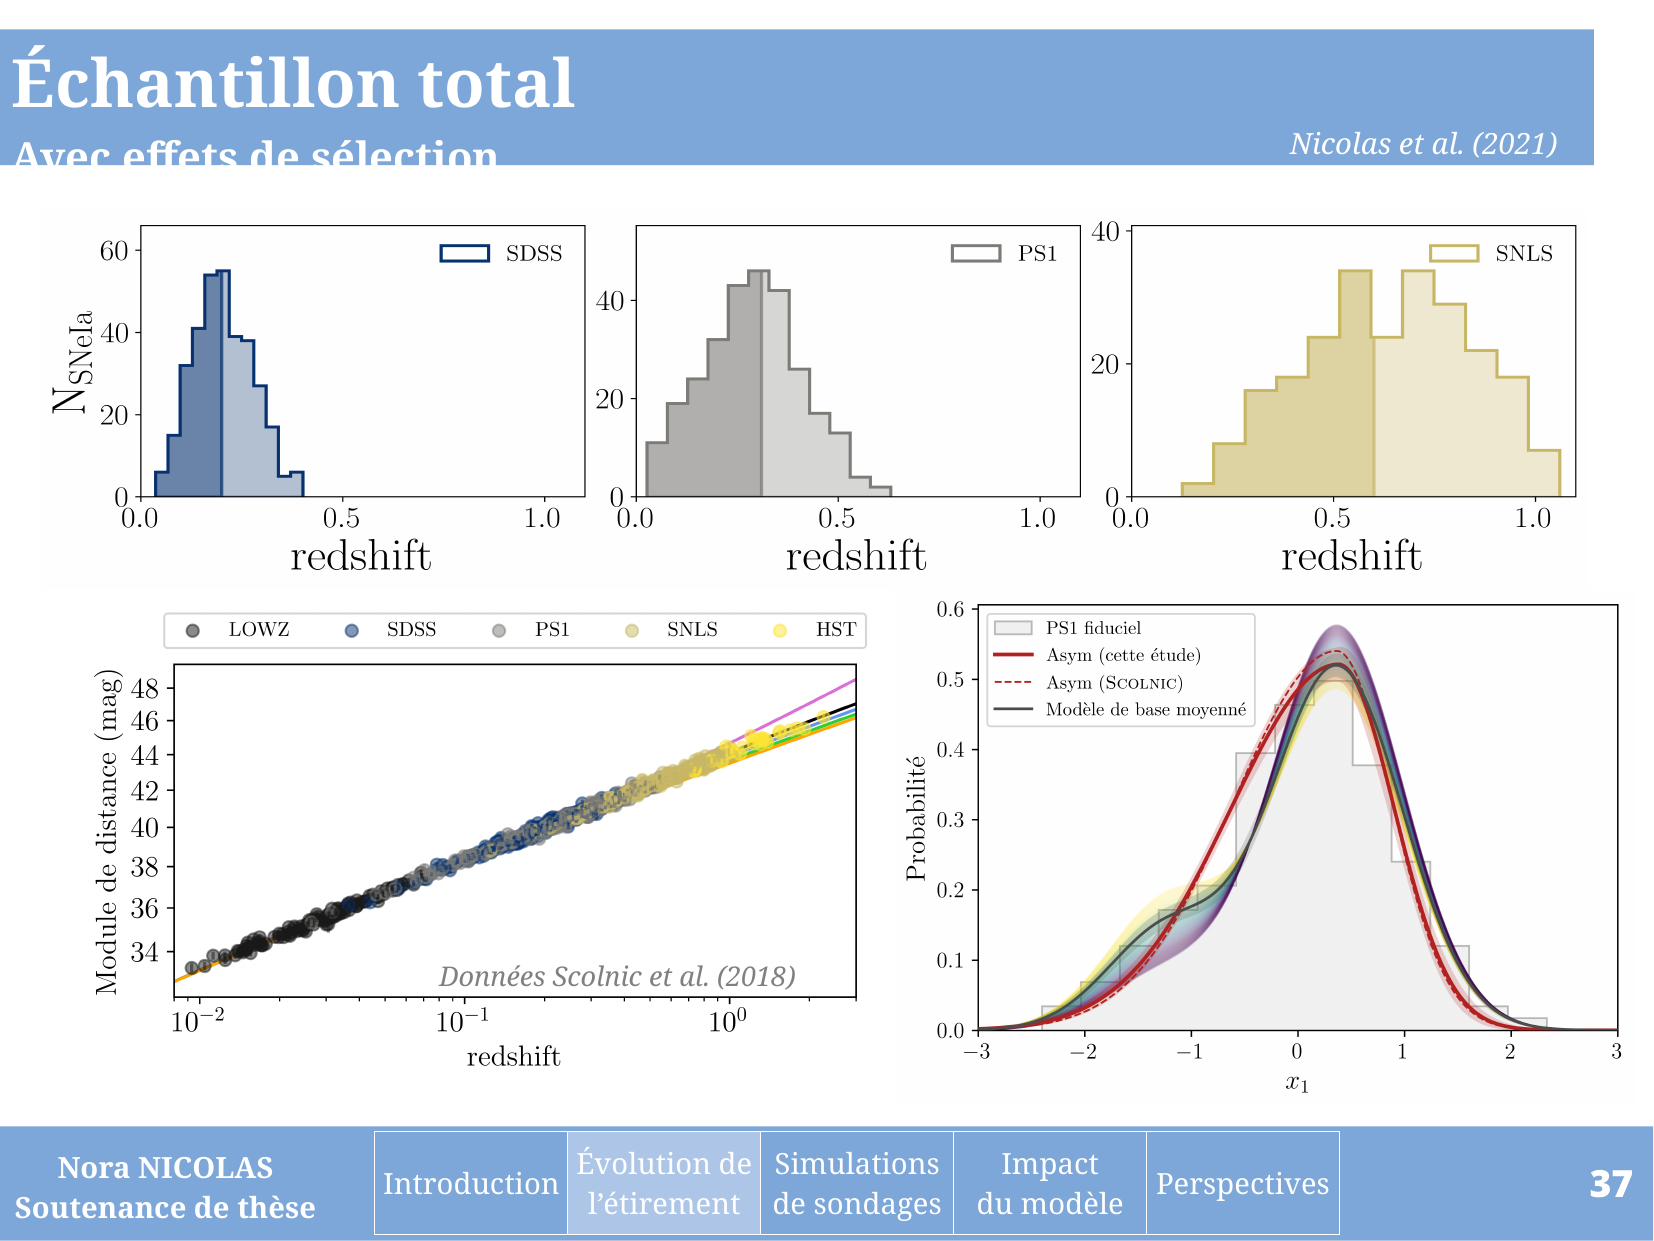

# Échantillon total Avec effets de sélection
Nicolas et al. (2021)
Données Scolnic et al. (2018)
37
Introduction
Évolution de
l’étirement
Simulations
de sondages
Impact
du modèle
Perspectives